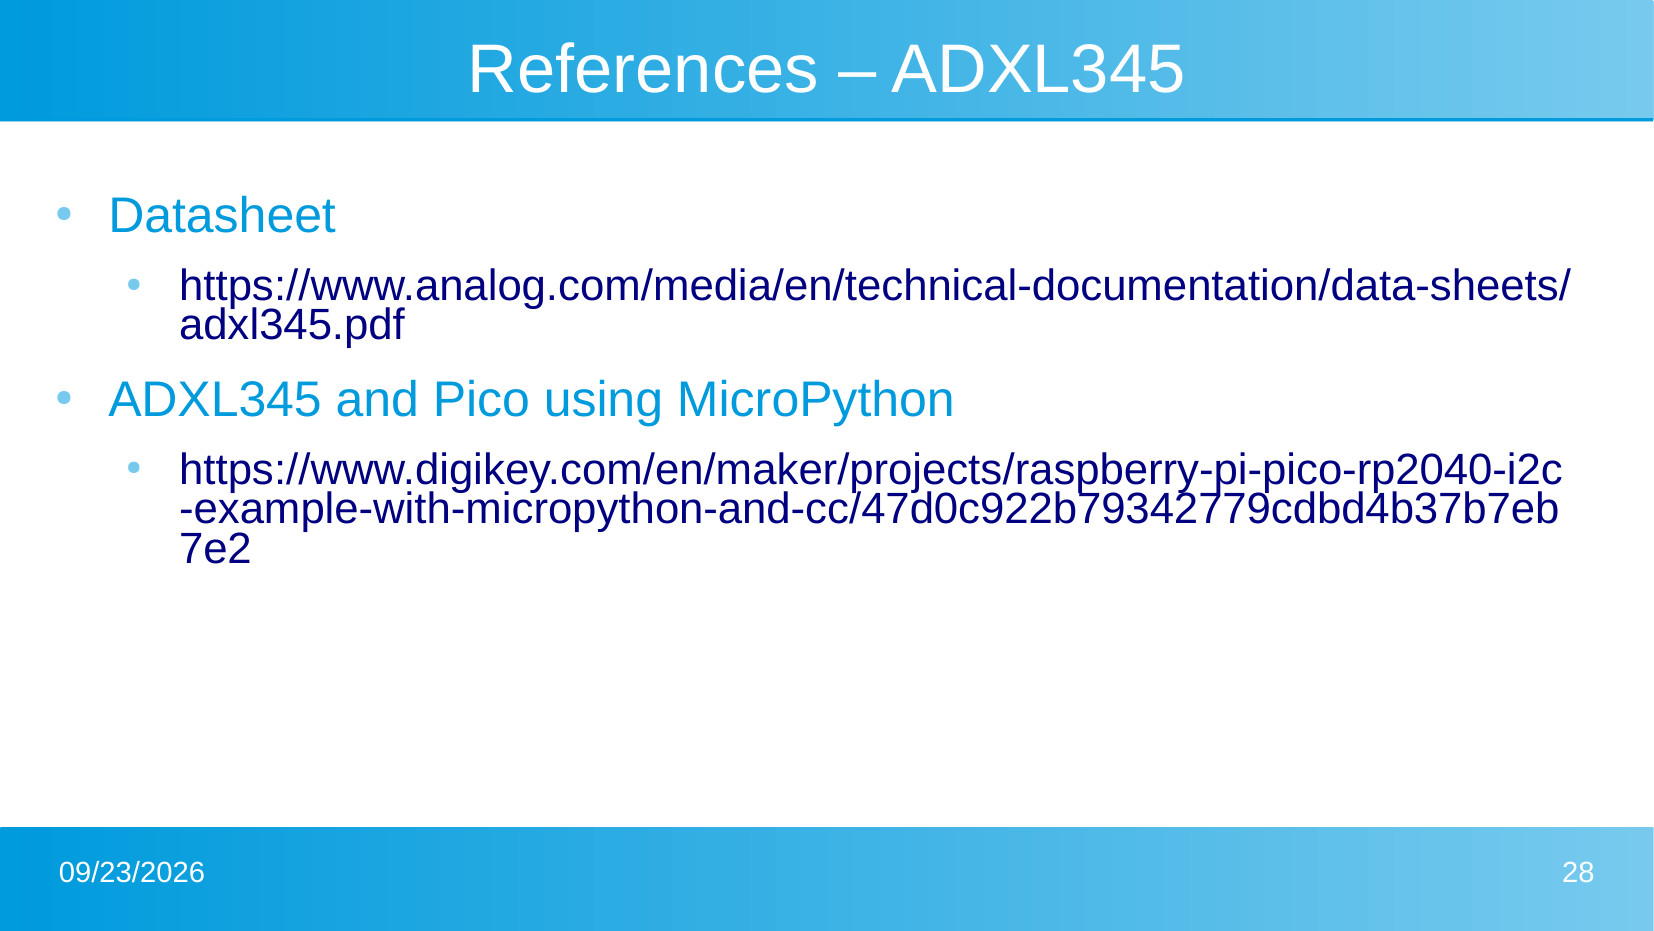

# References – ADXL345
Datasheet
https://www.analog.com/media/en/technical-documentation/data-sheets/adxl345.pdf
ADXL345 and Pico using MicroPython
https://www.digikey.com/en/maker/projects/raspberry-pi-pico-rp2040-i2c-example-with-micropython-and-cc/47d0c922b79342779cdbd4b37b7eb7e2
28